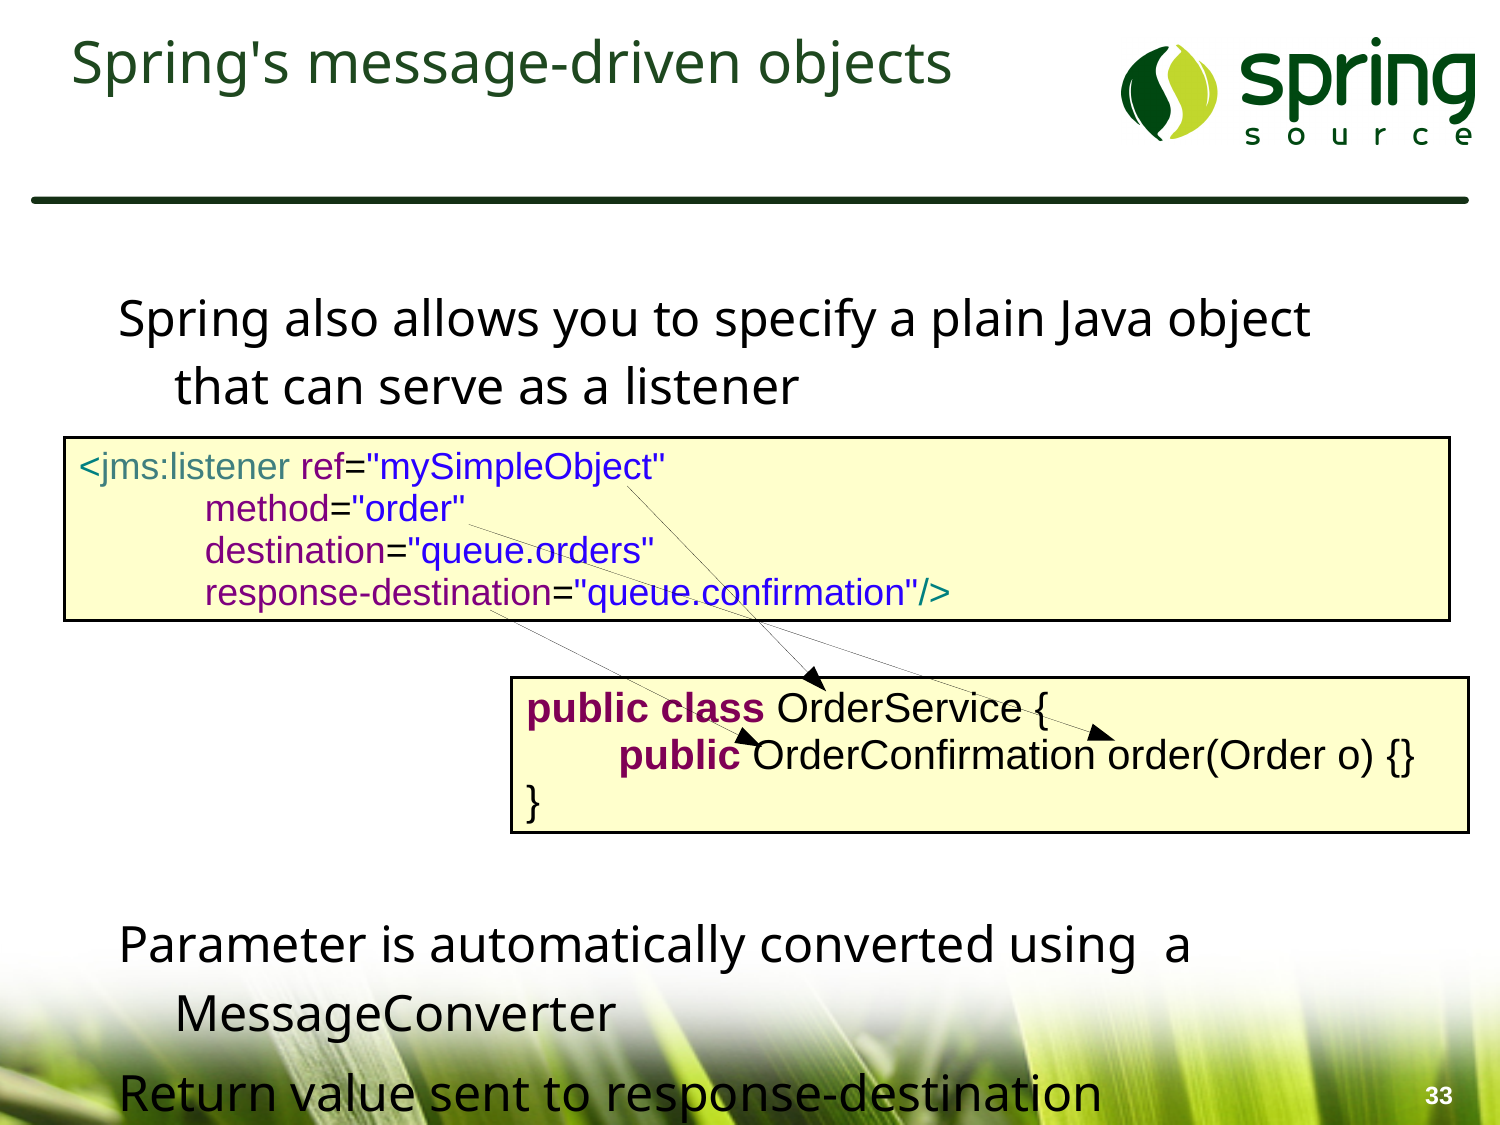

# Spring's message-driven objects
Spring also allows you to specify a plain Java object that can serve as a listener
Parameter is automatically converted using a MessageConverter
Return value sent to response-destination
<jms:listener ref="mySimpleObject"
 method="order"
 destination="queue.orders"
 response-destination="queue.confirmation"/>
public class OrderService {
 public OrderConfirmation order(Order o) {}
}